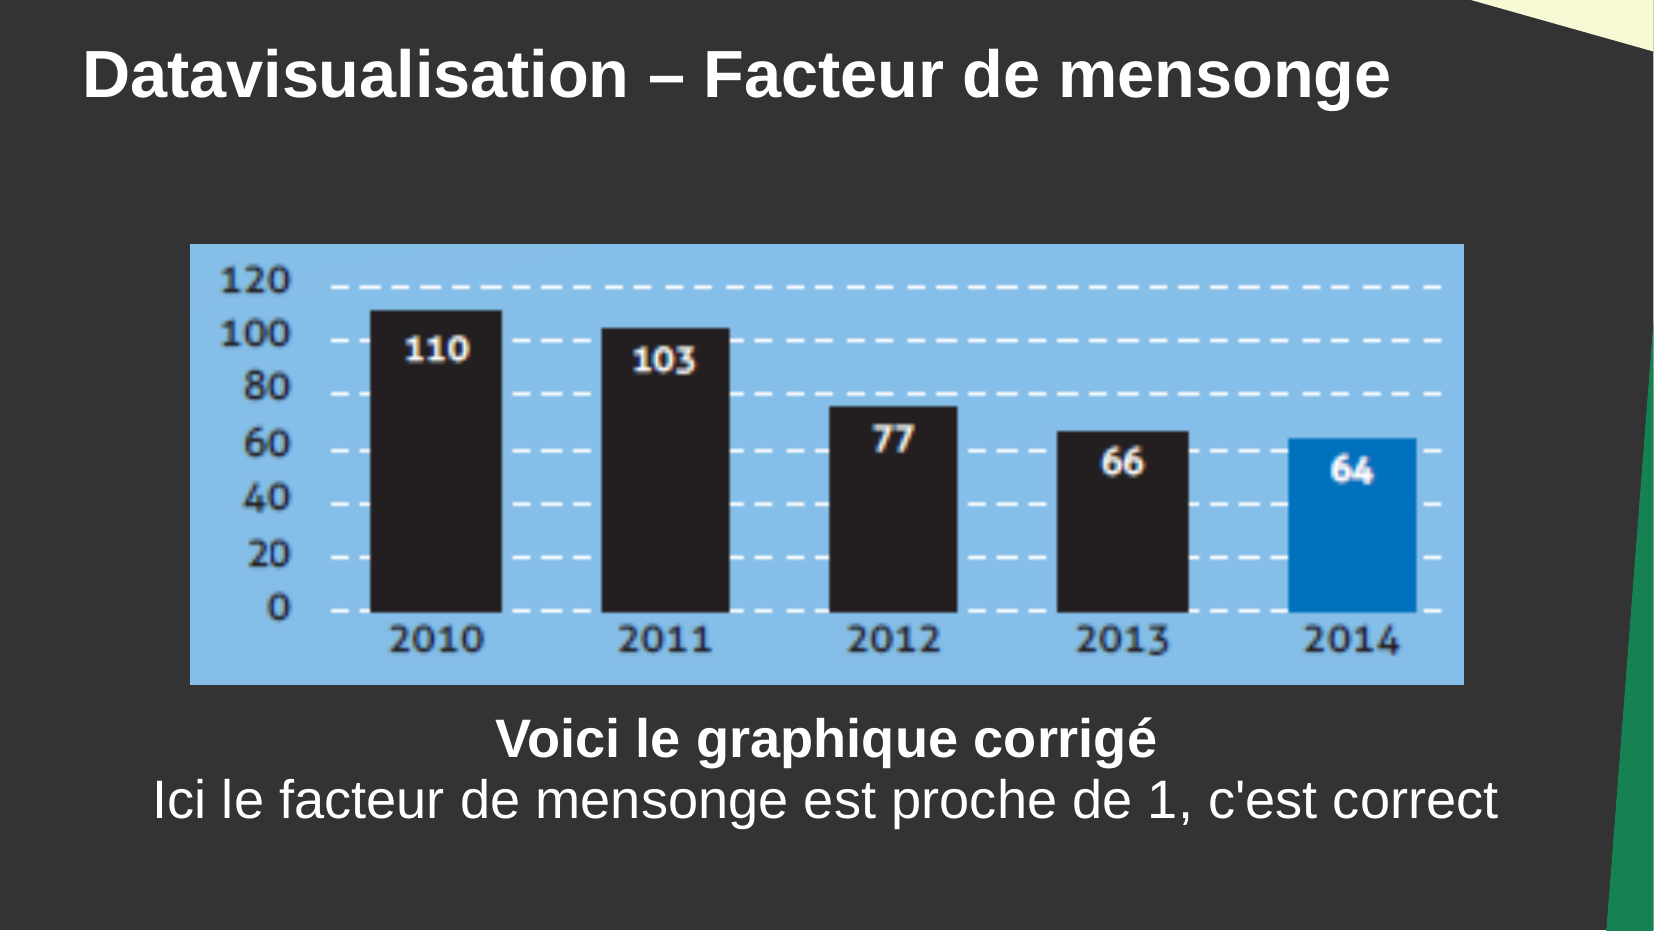

# Datavisualisation – Facteur de mensonge
Voici le graphique corrigé
Ici le facteur de mensonge est proche de 1, c'est correct